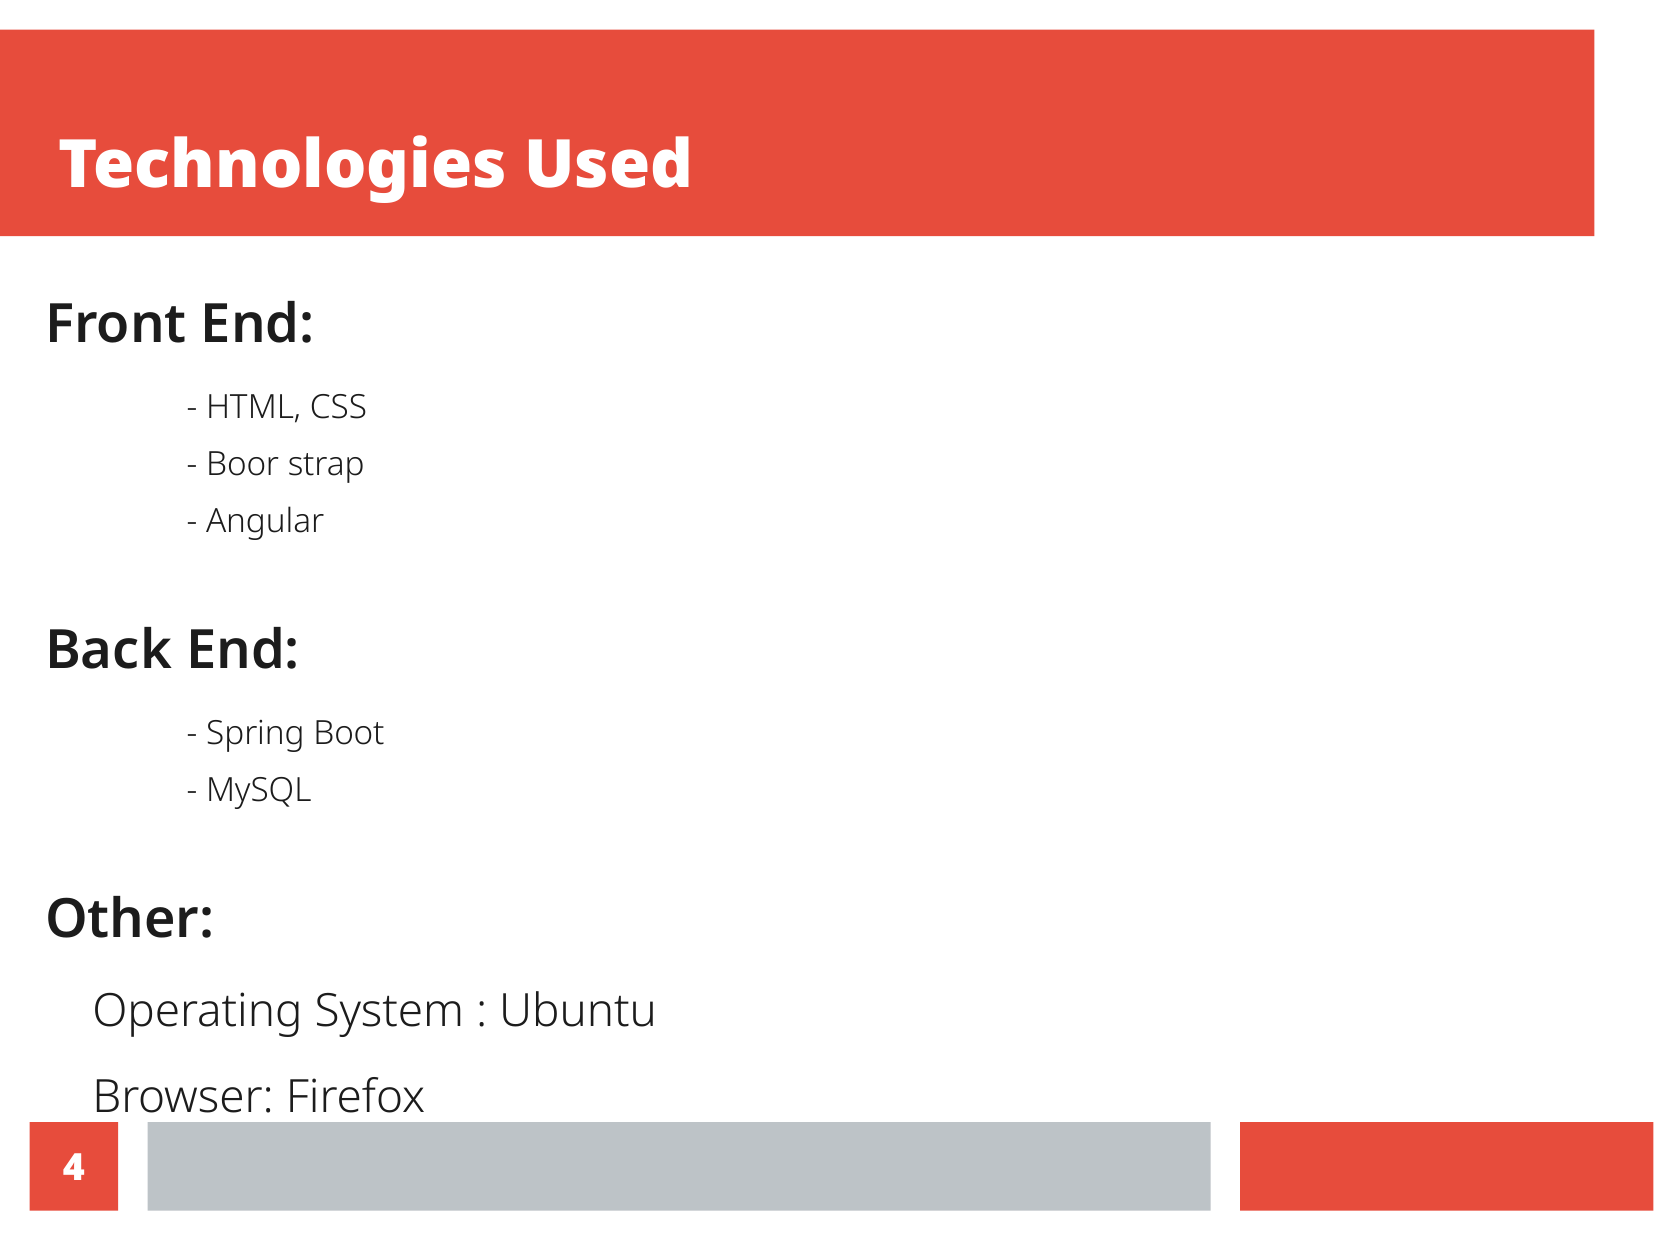

# Technologies Used
Front End:
- HTML, CSS
- Boor strap
- Angular
Back End:
- Spring Boot
- MySQL
Other:
Operating System : Ubuntu
Browser: Firefox
4